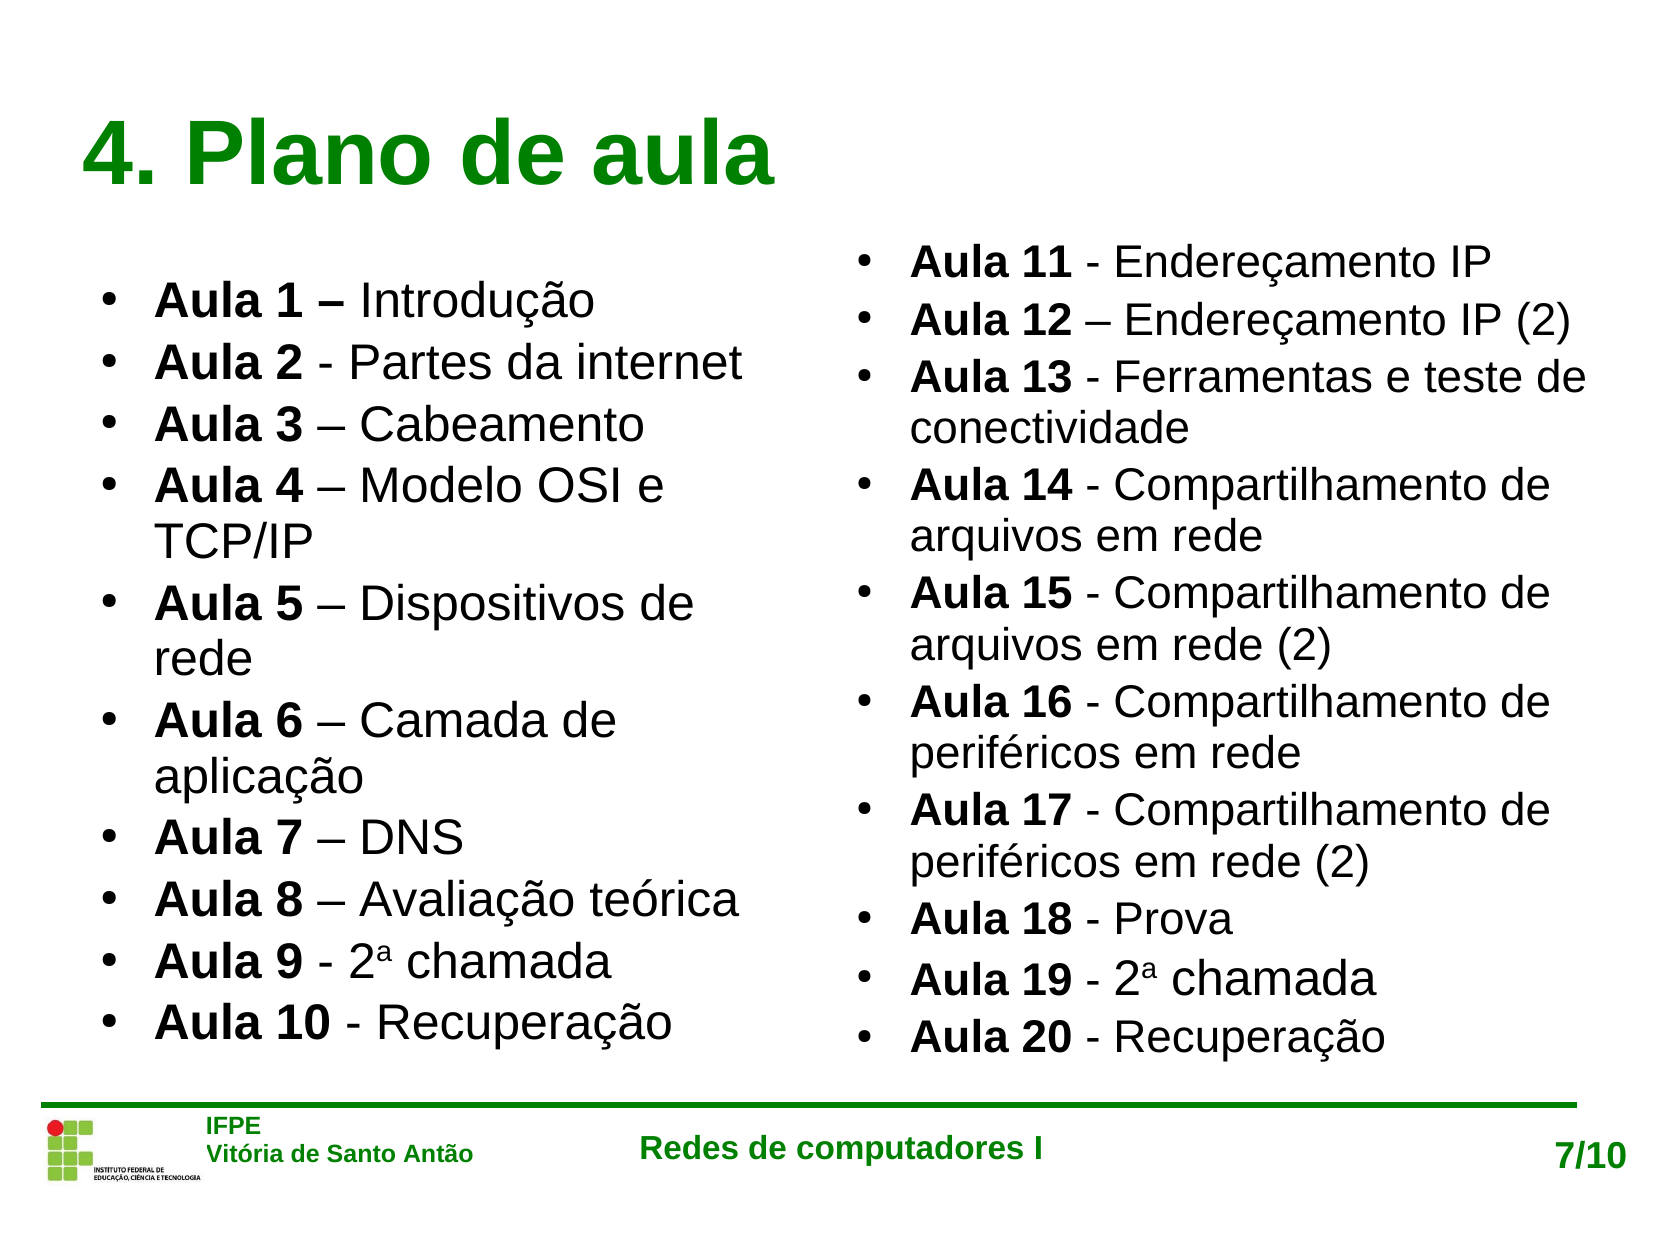

# 4. Plano de aula
Aula 11 - Endereçamento IP
Aula 12 – Endereçamento IP (2)
Aula 13 - Ferramentas e teste de conectividade
Aula 14 - Compartilhamento de arquivos em rede
Aula 15 - Compartilhamento de arquivos em rede (2)
Aula 16 - Compartilhamento de periféricos em rede
Aula 17 - Compartilhamento de periféricos em rede (2)
Aula 18 - Prova
Aula 19 - 2a chamada
Aula 20 - Recuperação
Aula 1 – Introdução
Aula 2 - Partes da internet
Aula 3 – Cabeamento
Aula 4 – Modelo OSI e TCP/IP
Aula 5 – Dispositivos de rede
Aula 6 – Camada de aplicação
Aula 7 – DNS
Aula 8 – Avaliação teórica
Aula 9 - 2a chamada
Aula 10 - Recuperação